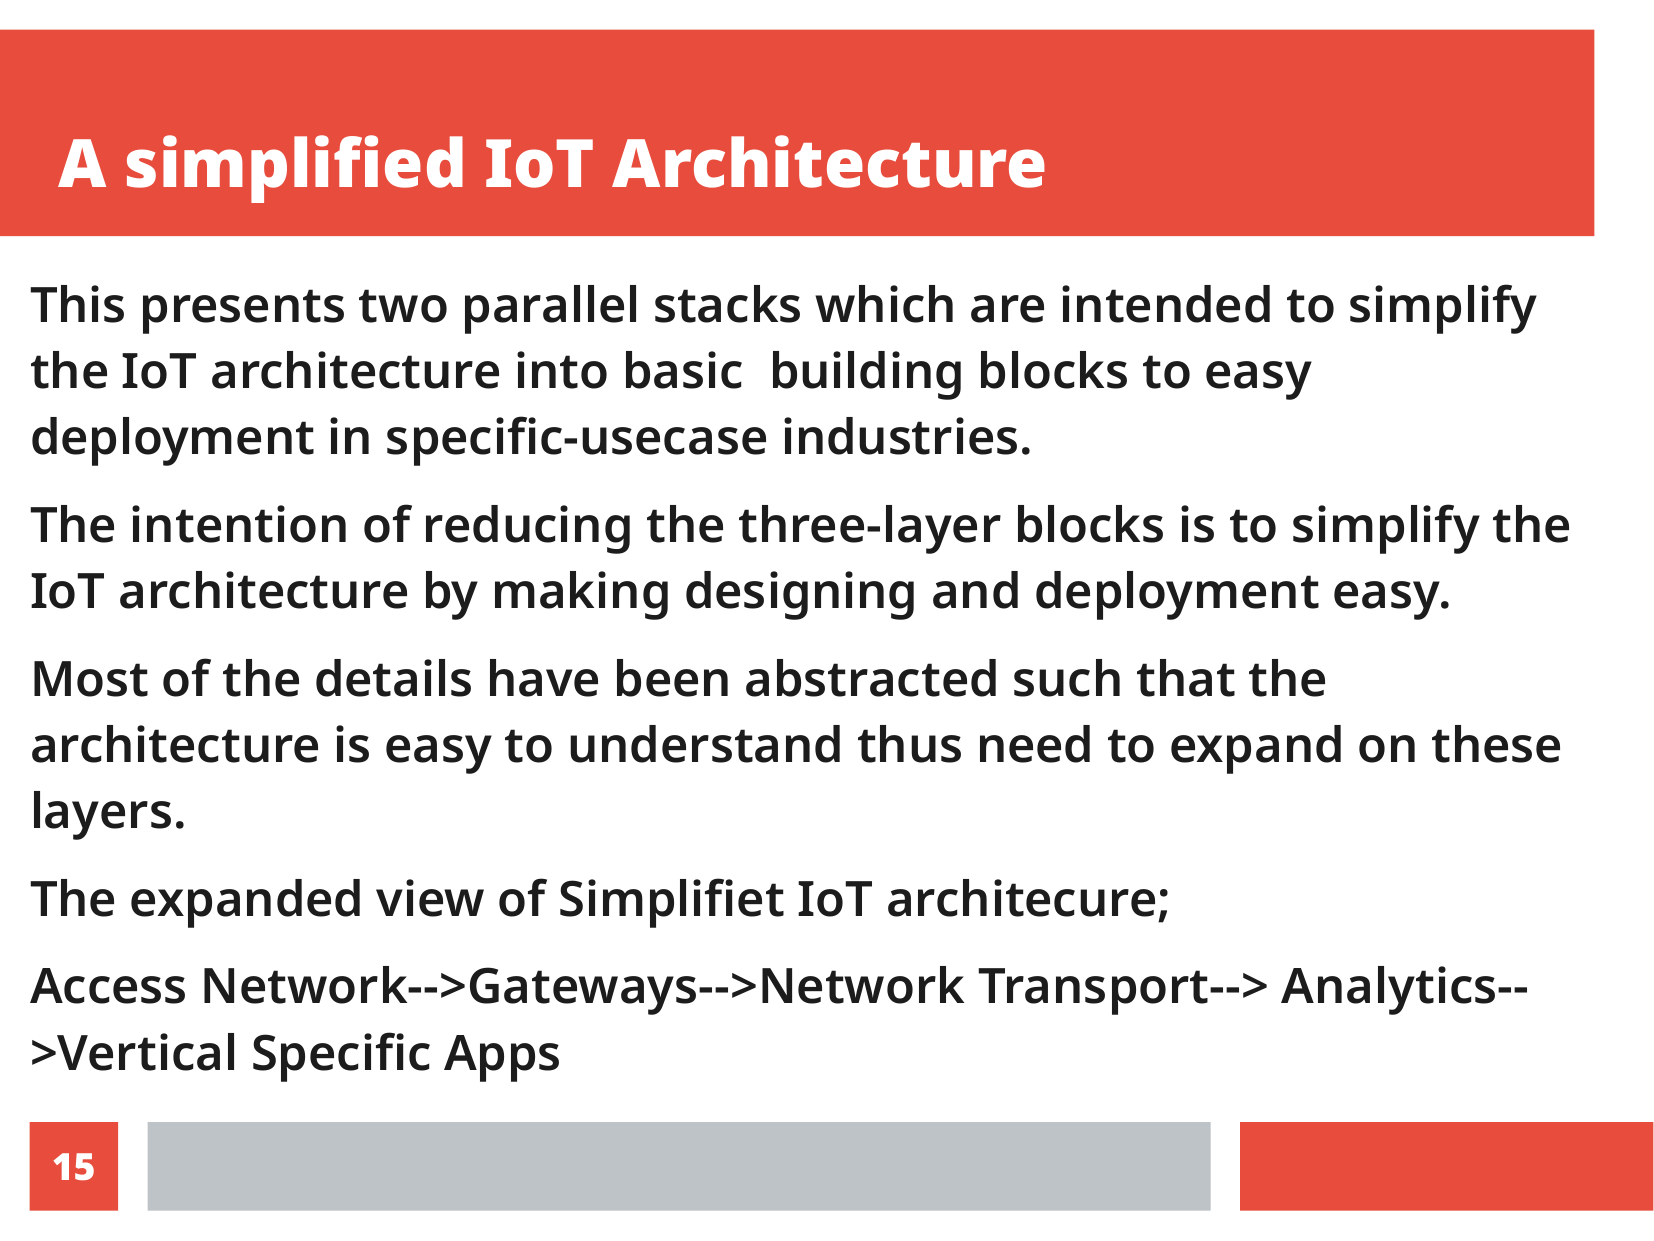

# A simplified IoT Architecture
This presents two parallel stacks which are intended to simplify the IoT architecture into basic building blocks to easy deployment in specific-usecase industries.
The intention of reducing the three-layer blocks is to simplify the IoT architecture by making designing and deployment easy.
Most of the details have been abstracted such that the architecture is easy to understand thus need to expand on these layers.
The expanded view of Simplifiet IoT architecure;
Access Network-->Gateways-->Network Transport--> Analytics-->Vertical Specific Apps
15